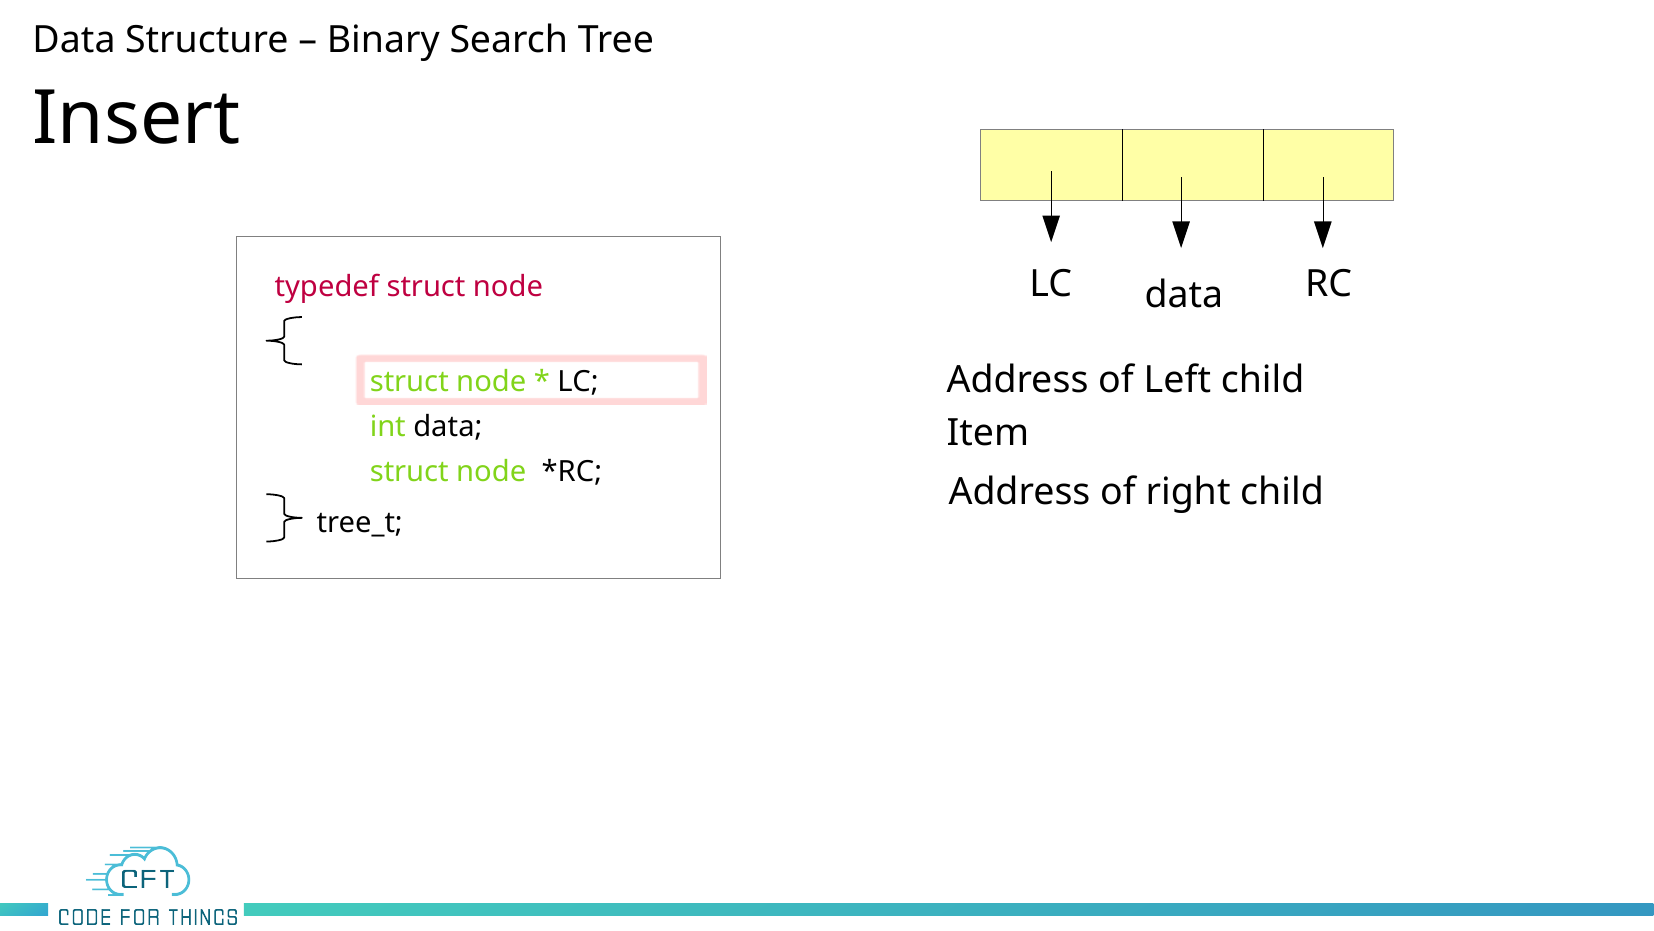

# Data Structure – Binary Search Tree Insert
LC
RC
typedef struct node
 data
Address of Left child
struct node * LC;
int data;
Item
struct node *RC;
 Address of right child
tree_t;